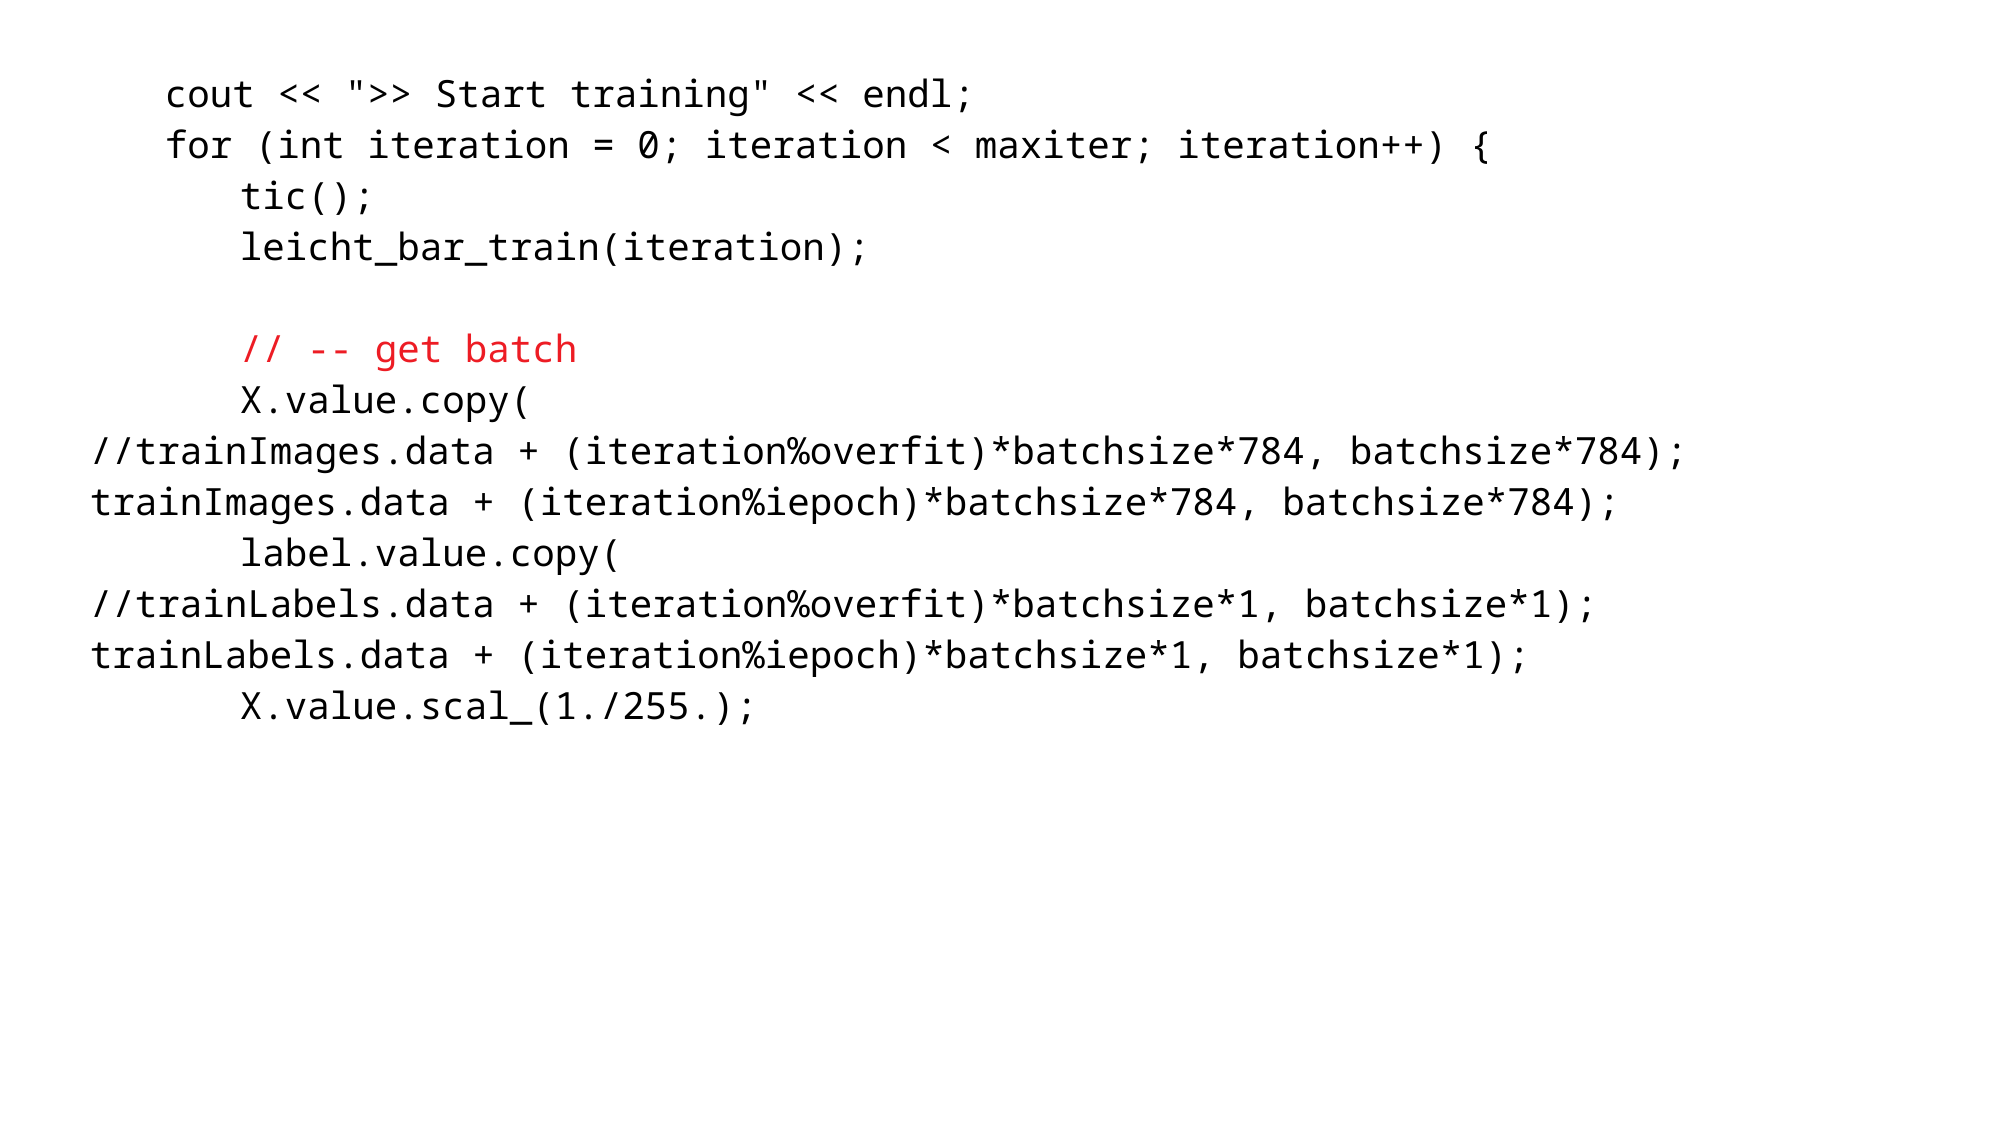

cout << ">> Start training" << endl;
	for (int iteration = 0; iteration < maxiter; iteration++) {
		tic();
		leicht_bar_train(iteration);
		// -- get batch
		X.value.copy(
//trainImages.data + (iteration%overfit)*batchsize*784, batchsize*784);
trainImages.data + (iteration%iepoch)*batchsize*784, batchsize*784);
		label.value.copy(
//trainLabels.data + (iteration%overfit)*batchsize*1, batchsize*1);
trainLabels.data + (iteration%iepoch)*batchsize*1, batchsize*1);
		X.value.scal_(1./255.);